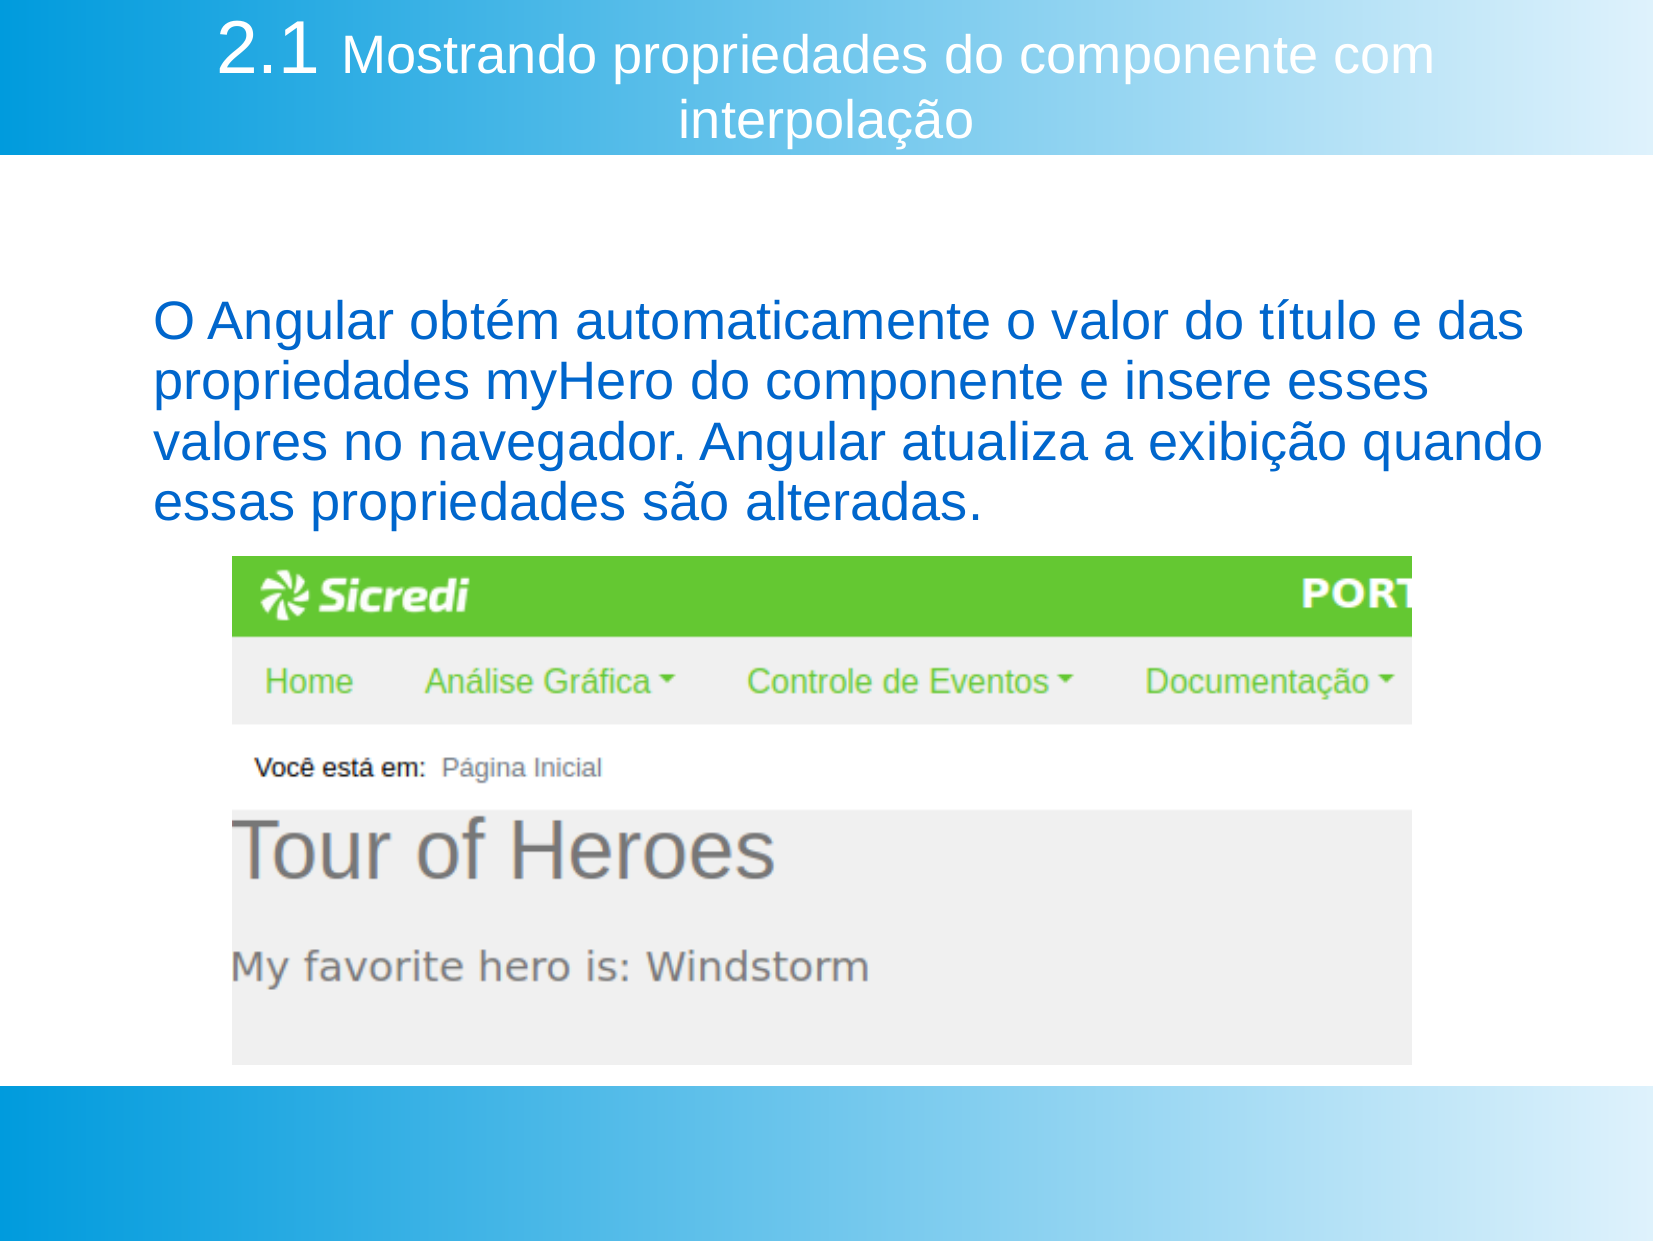

# 2.1 Mostrando propriedades do componente com interpolação
O Angular obtém automaticamente o valor do título e das propriedades myHero do componente e insere esses valores no navegador. Angular atualiza a exibição quando essas propriedades são alteradas.